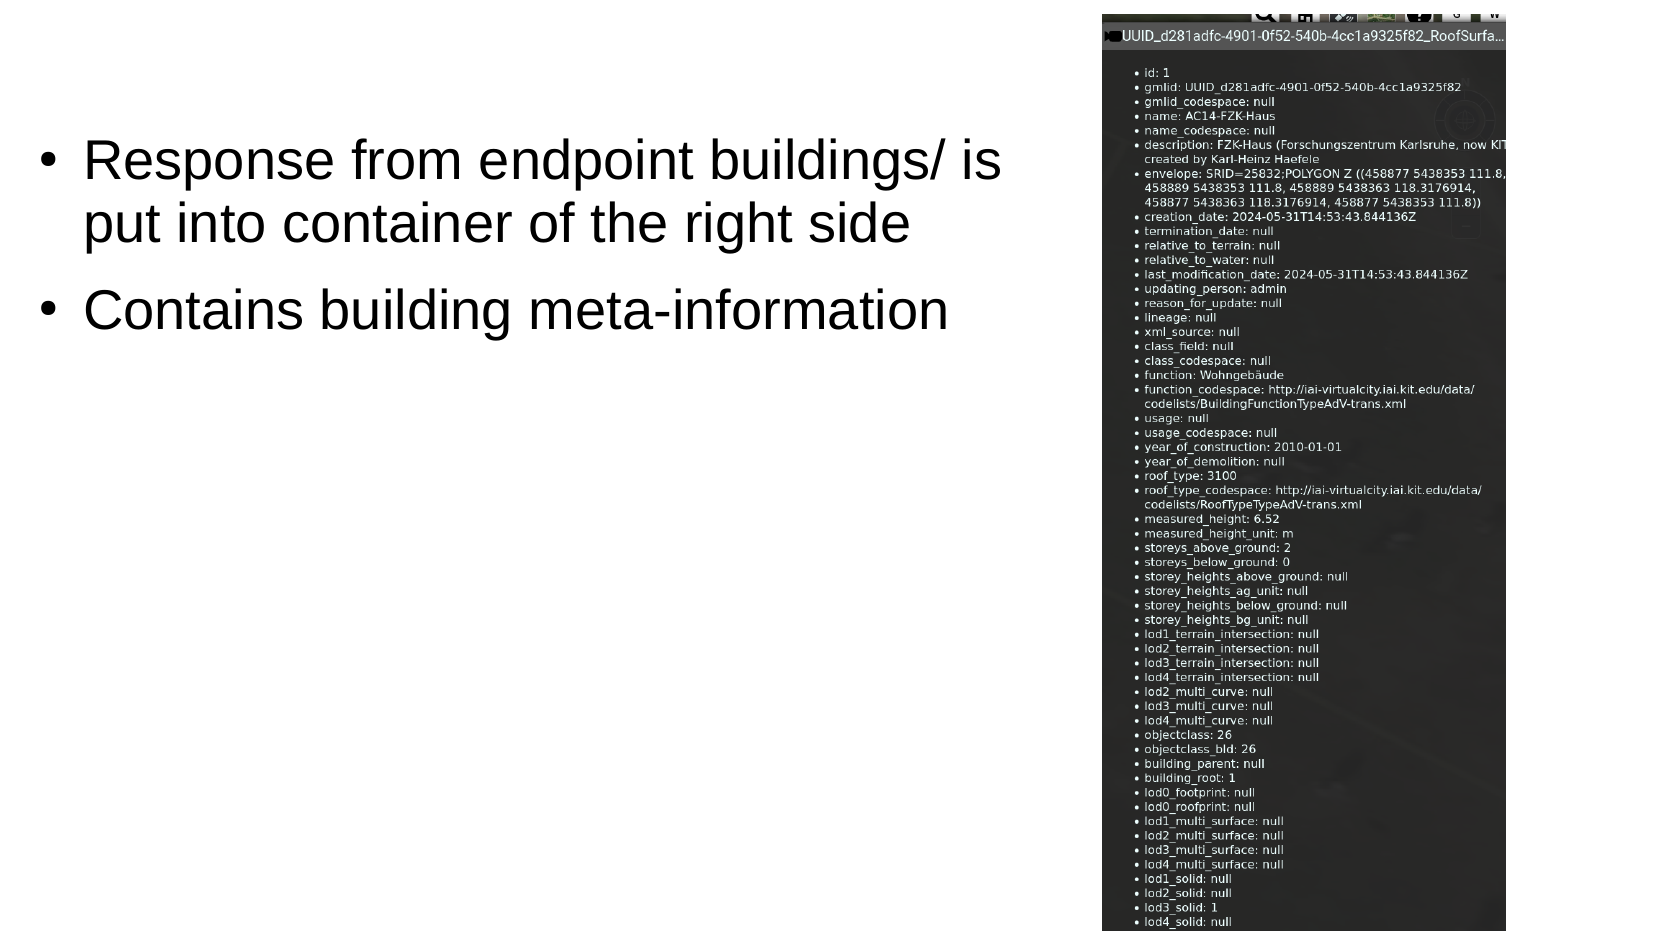

#
Response from endpoint buildings/ is put into container of the right side
Contains building meta-information